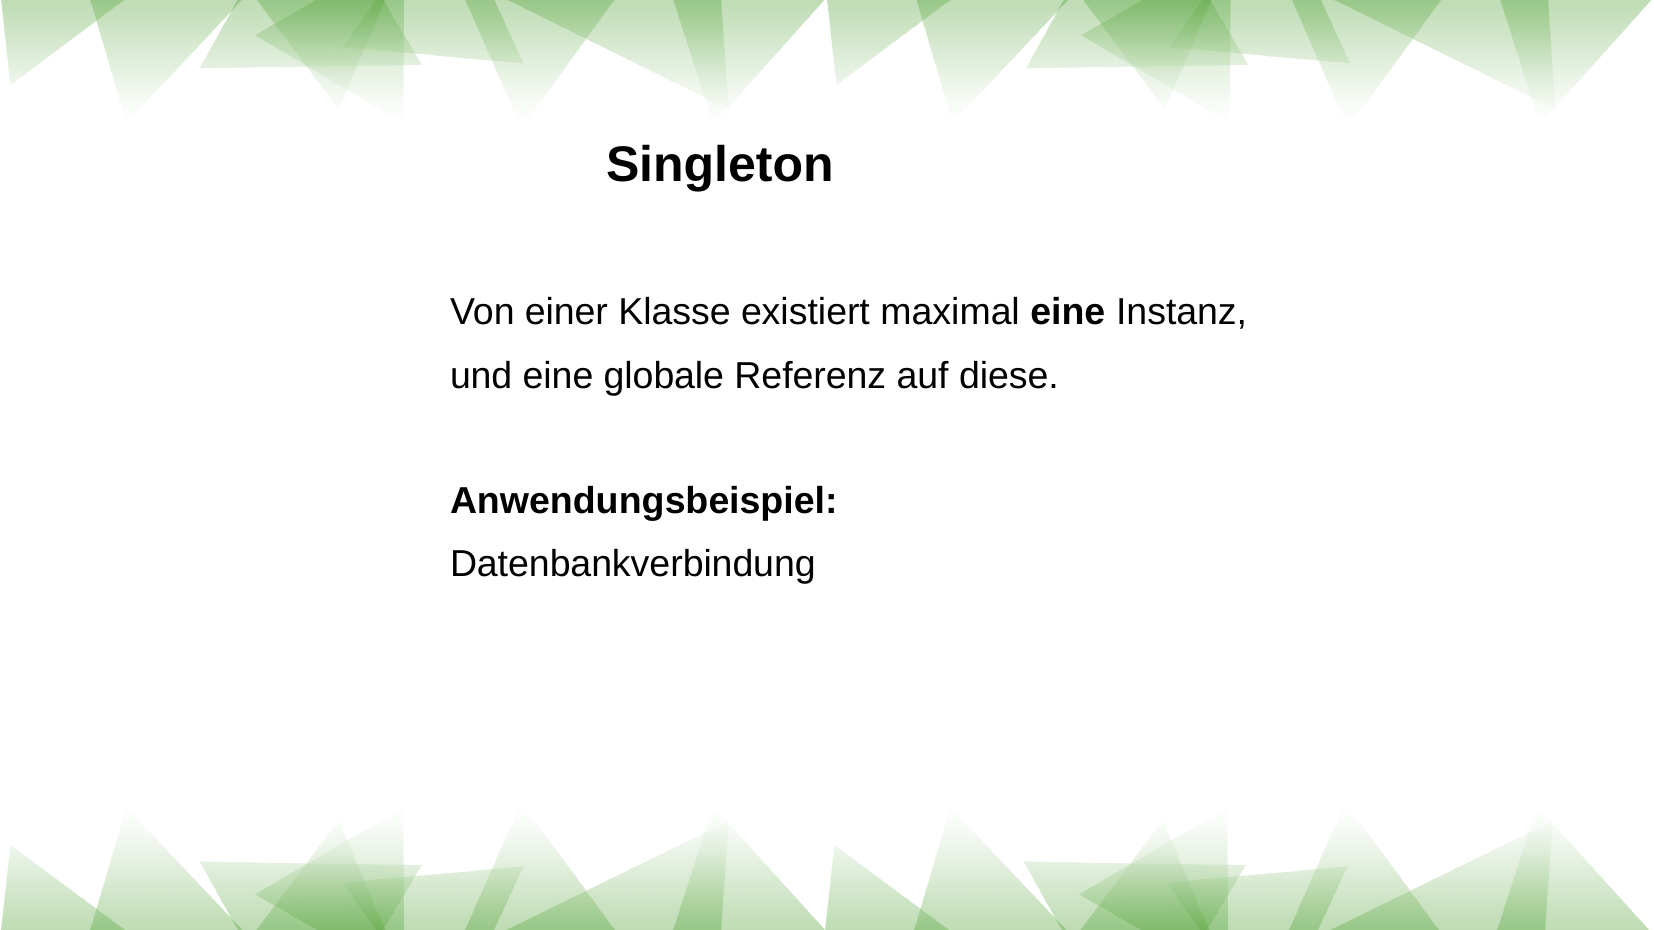

# Singleton
Von einer Klasse existiert maximal eine Instanz, und eine globale Referenz auf diese.
Anwendungsbeispiel:
Datenbankverbindung